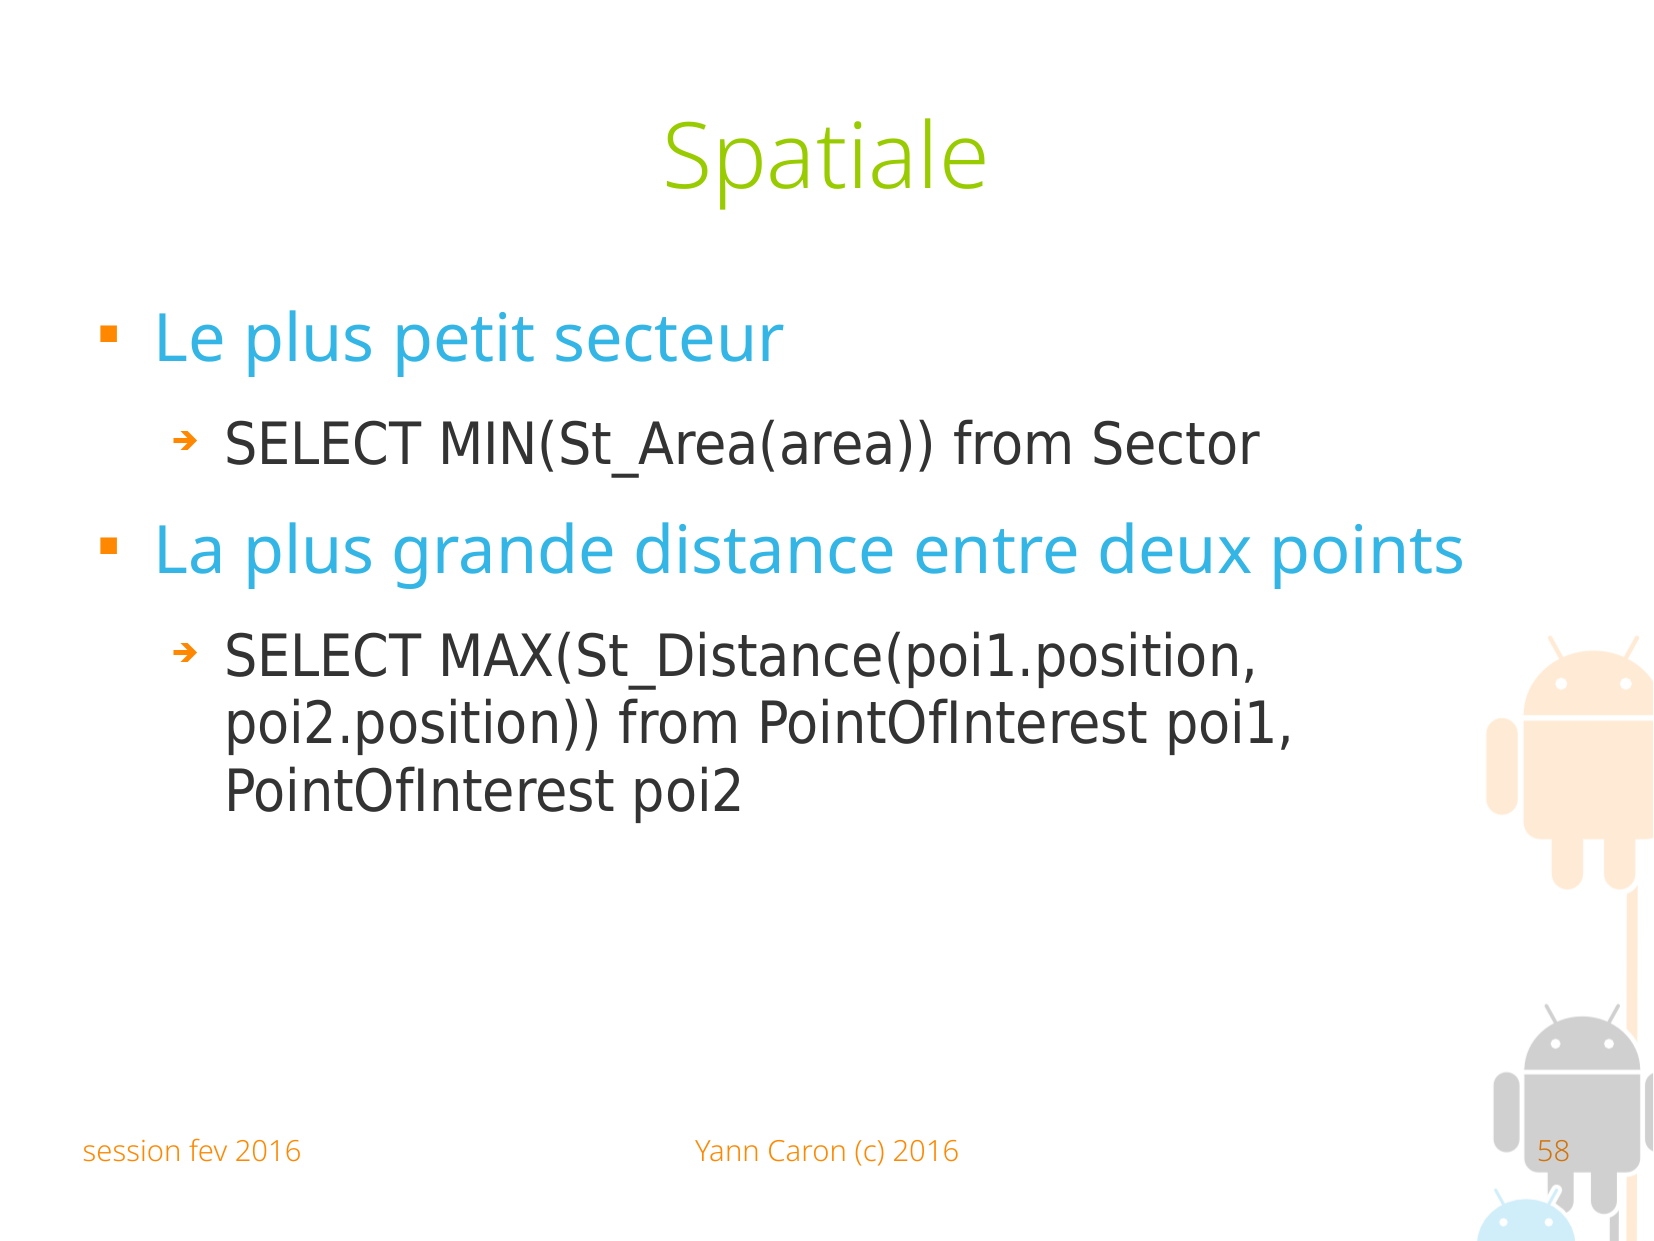

# Spatiale
Le plus petit secteur
SELECT MIN(St_Area(area)) from Sector
La plus grande distance entre deux points
SELECT MAX(St_Distance(poi1.position, poi2.position)) from PointOfInterest poi1, PointOfInterest poi2
session fev 2016
Yann Caron (c) 2016
58